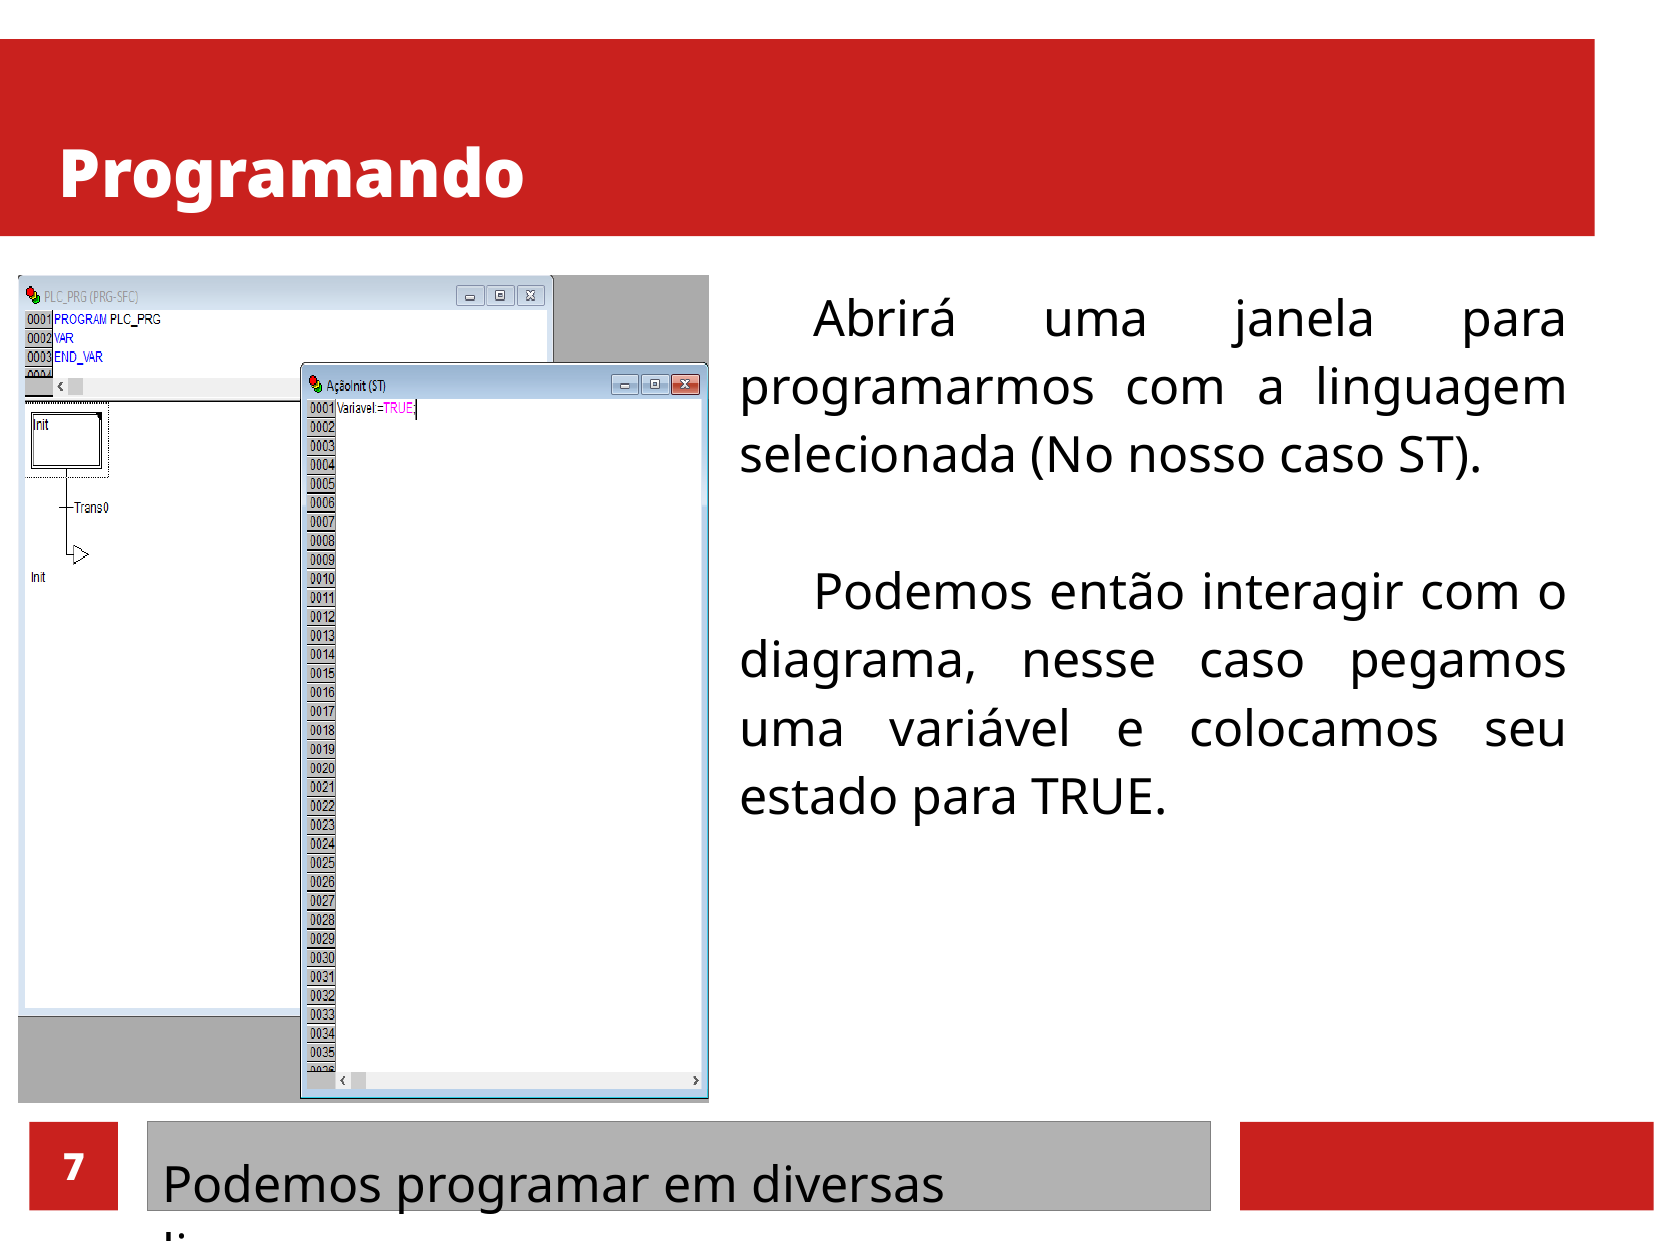

# Programando
	Abrirá uma janela para programarmos com a linguagem selecionada (No nosso caso ST).
	Podemos então interagir com o diagrama, nesse caso pegamos uma variável e colocamos seu estado para TRUE.
7
Podemos programar em diversas linguagens.